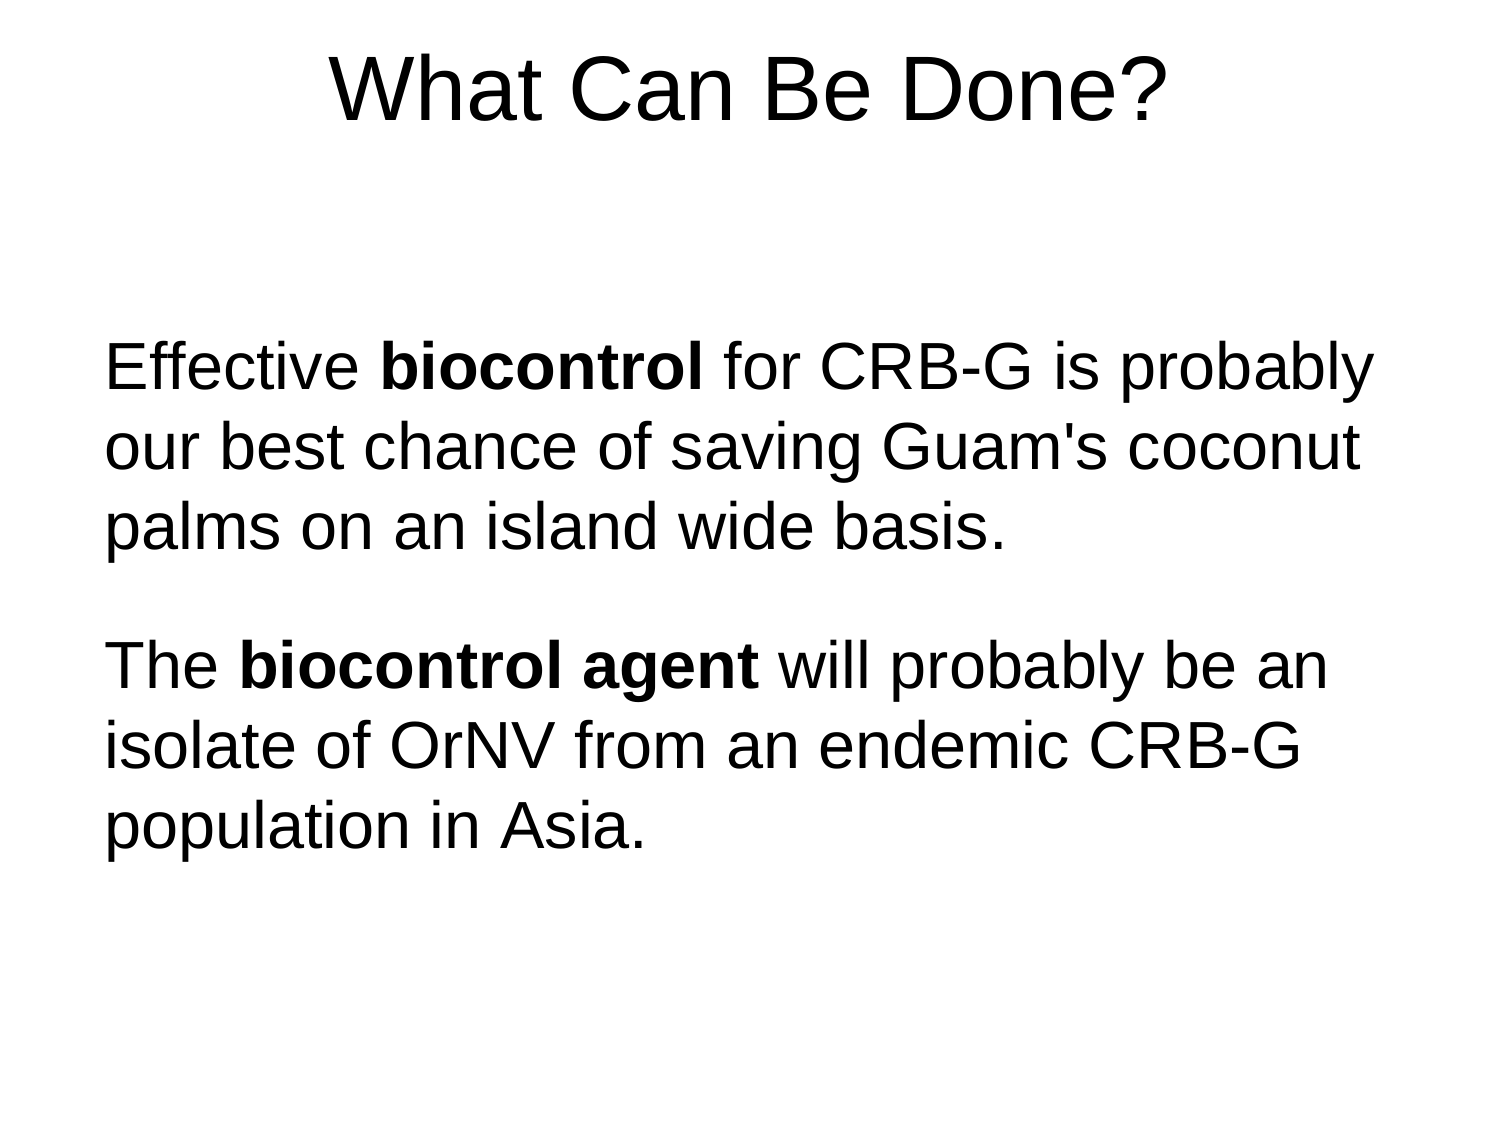

What Can Be Done?
Effective biocontrol for CRB-G is probably our best chance of saving Guam's coconut palms on an island wide basis.
The biocontrol agent will probably be an isolate of OrNV from an endemic CRB-G population in Asia.